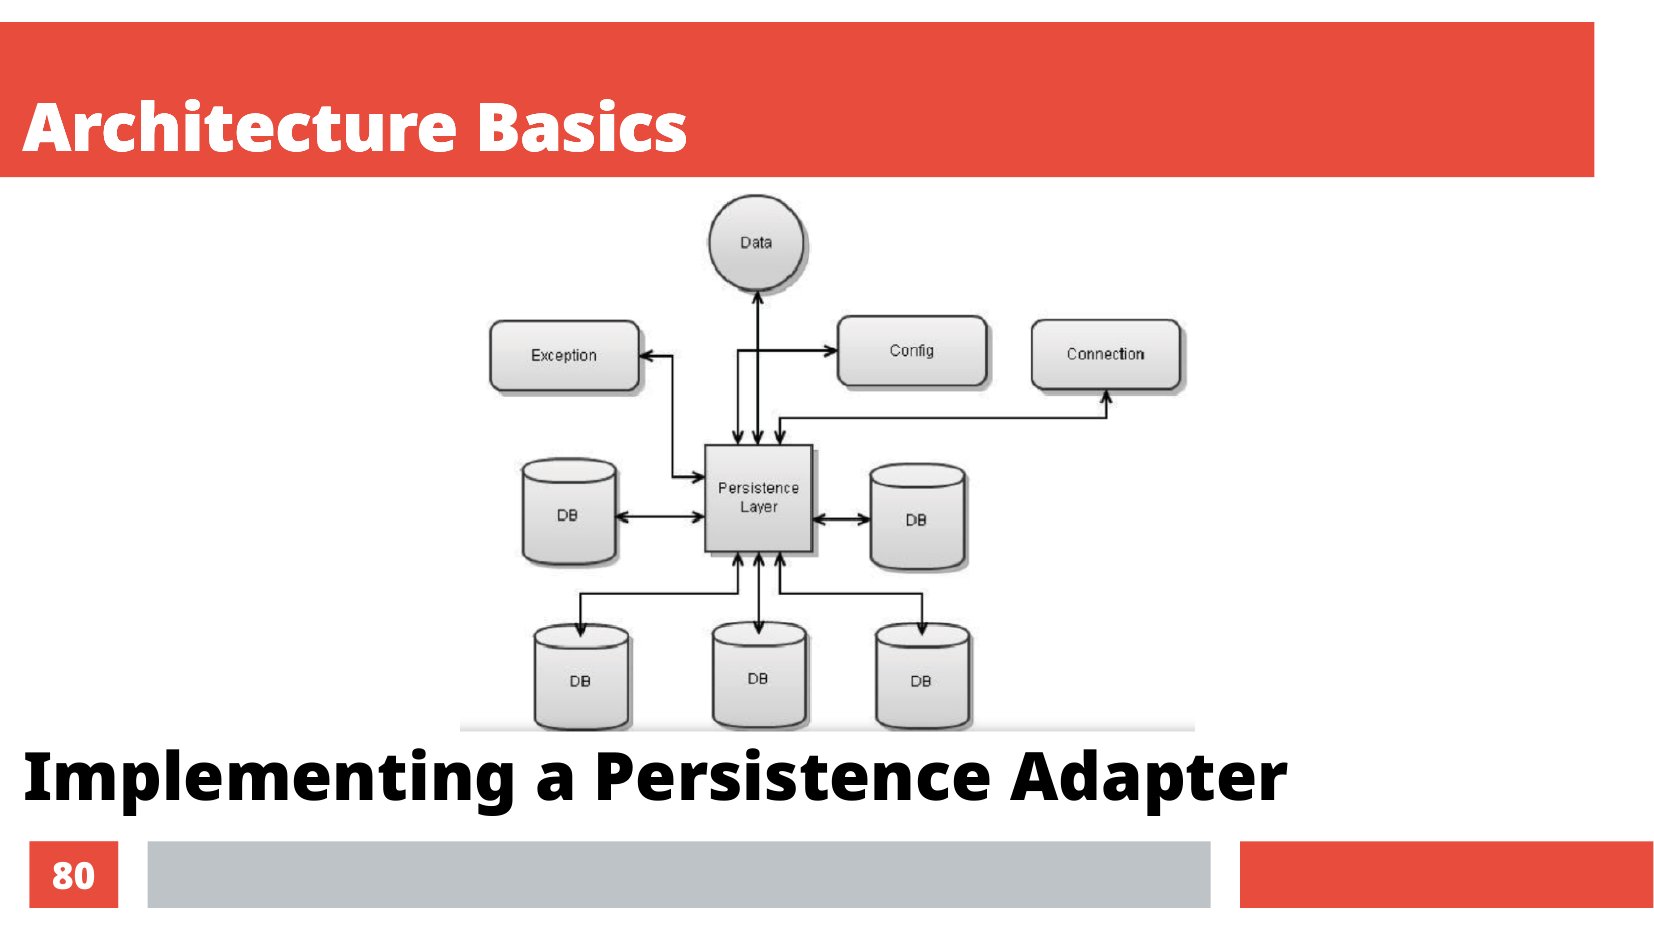

Architecture Basics
Architecture Basics
Architecture Basics
# Architecture Basics
Implementing a Persistence Adapter
80